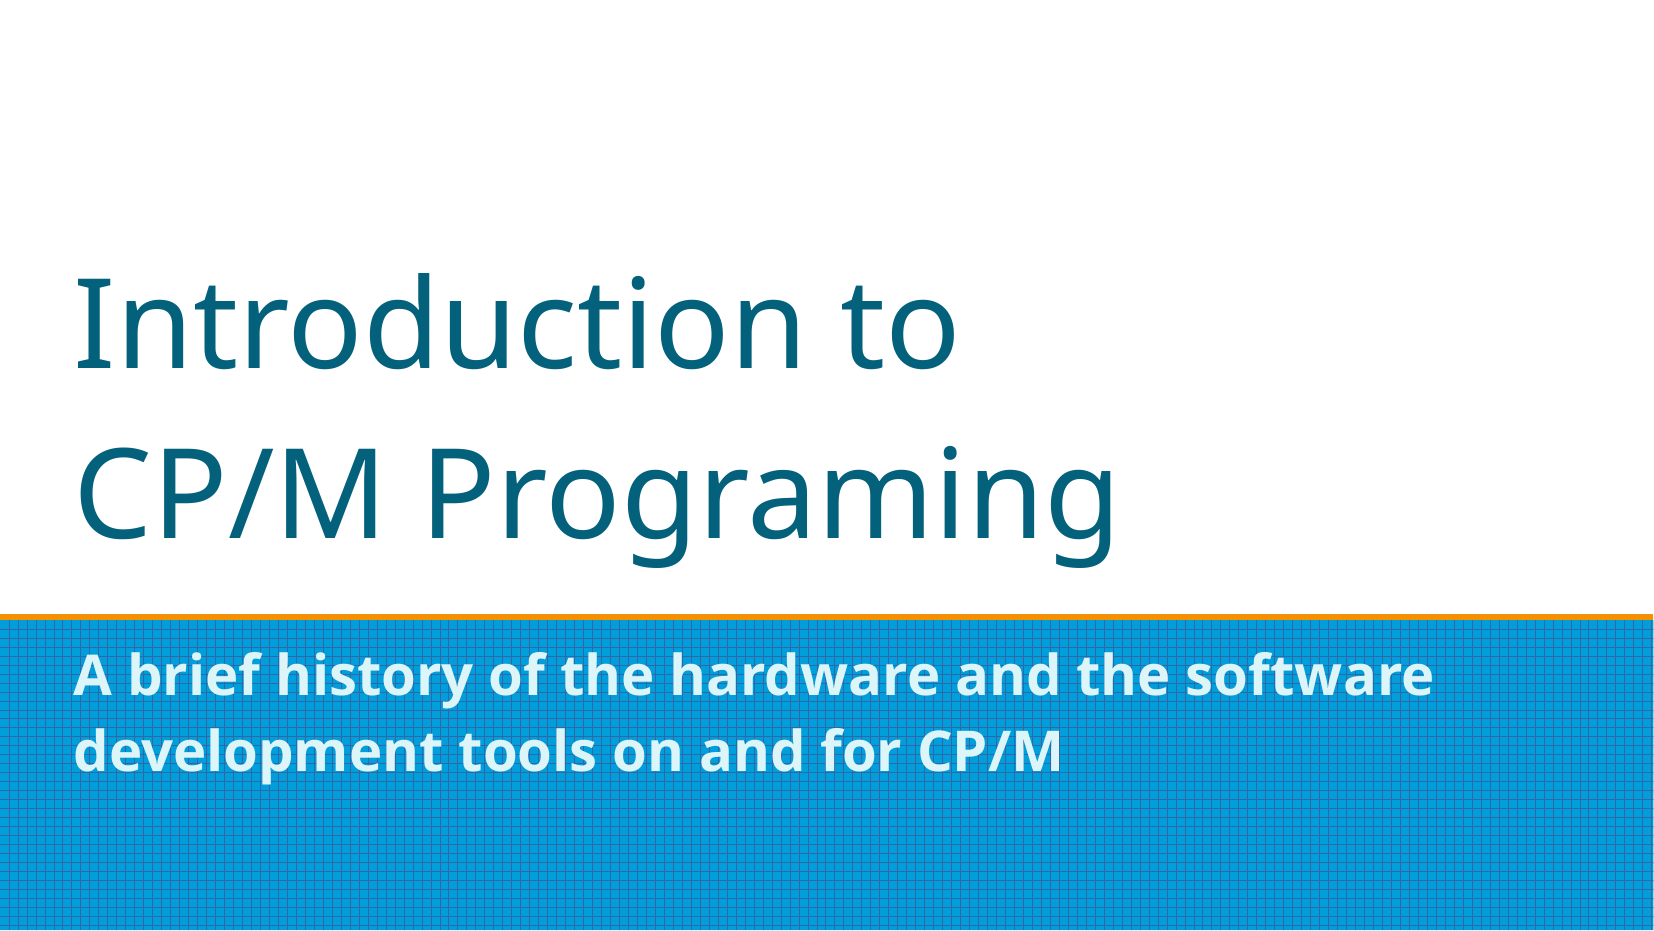

# Introduction to CP/M Programing
A brief history of the hardware and the software development tools on and for CP/M